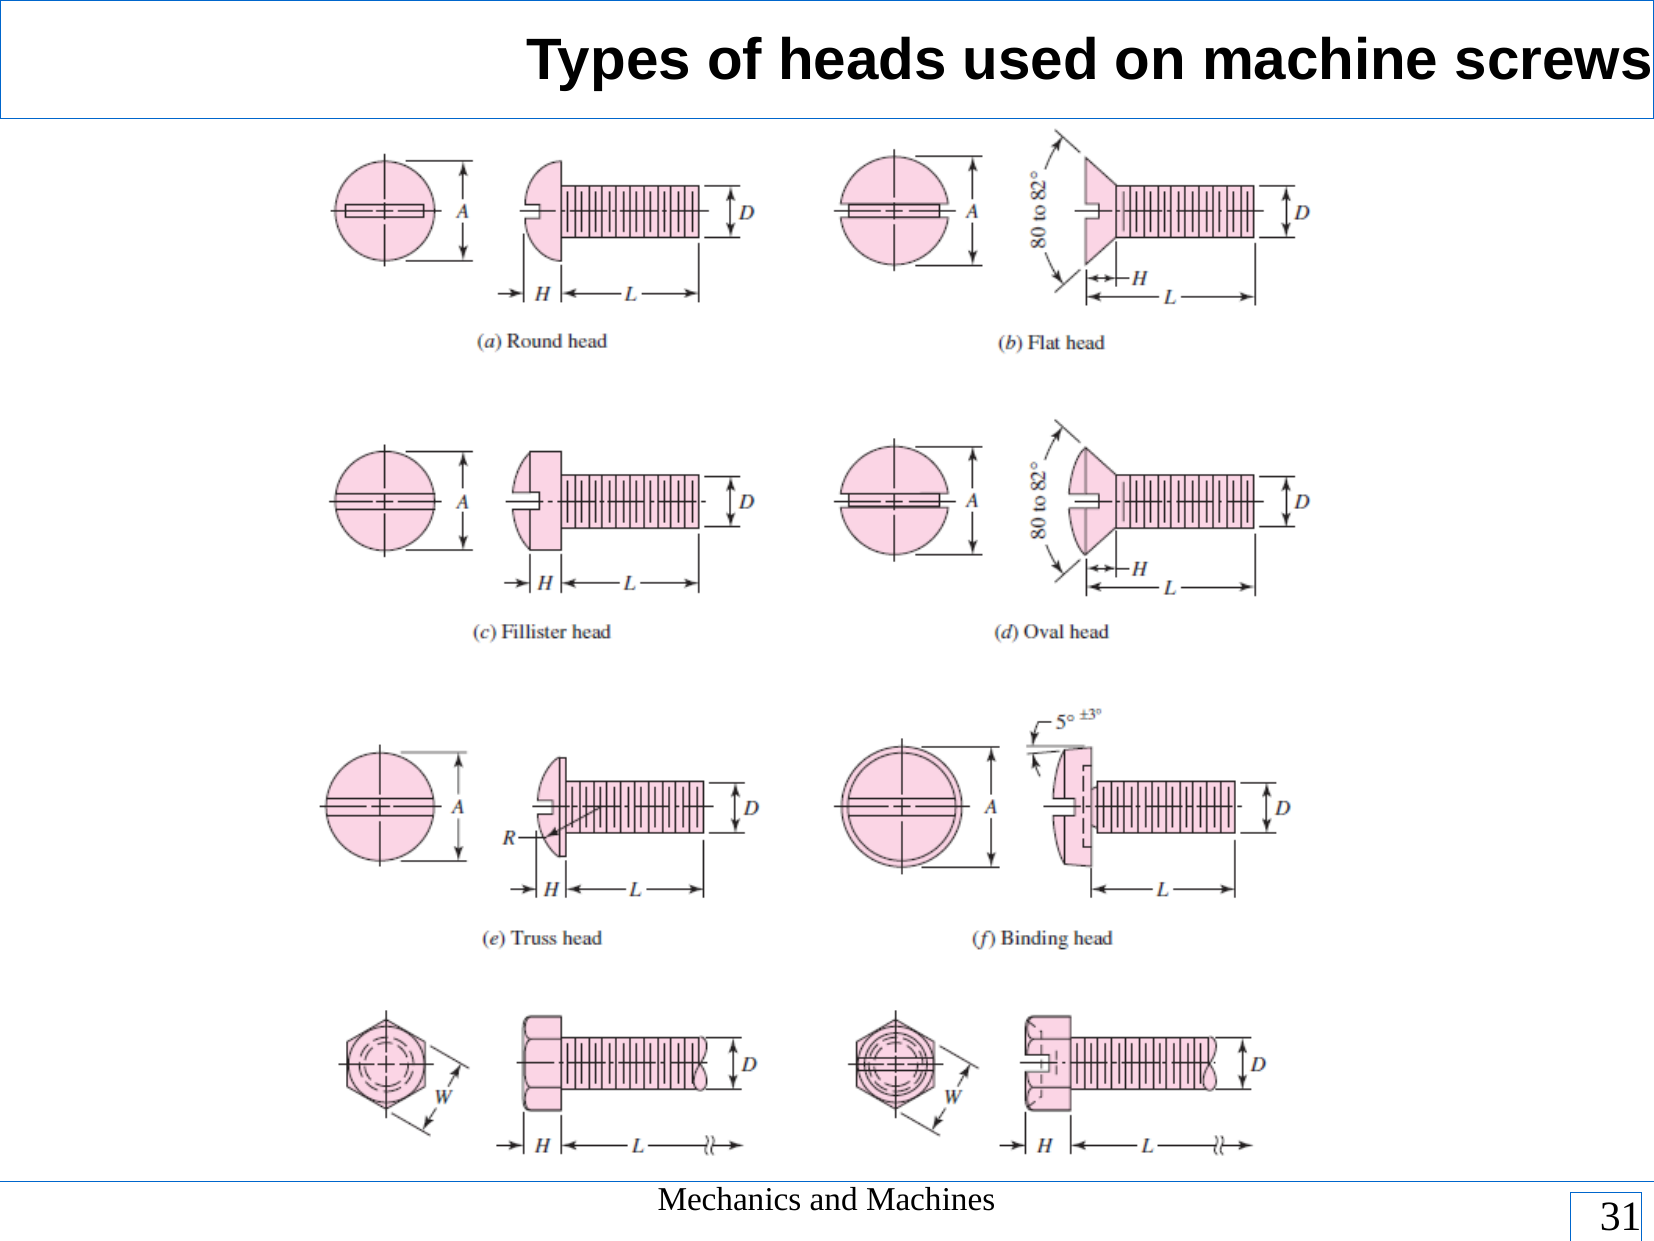

# Types of heads used on machine screws
Mechanics and Machines
31